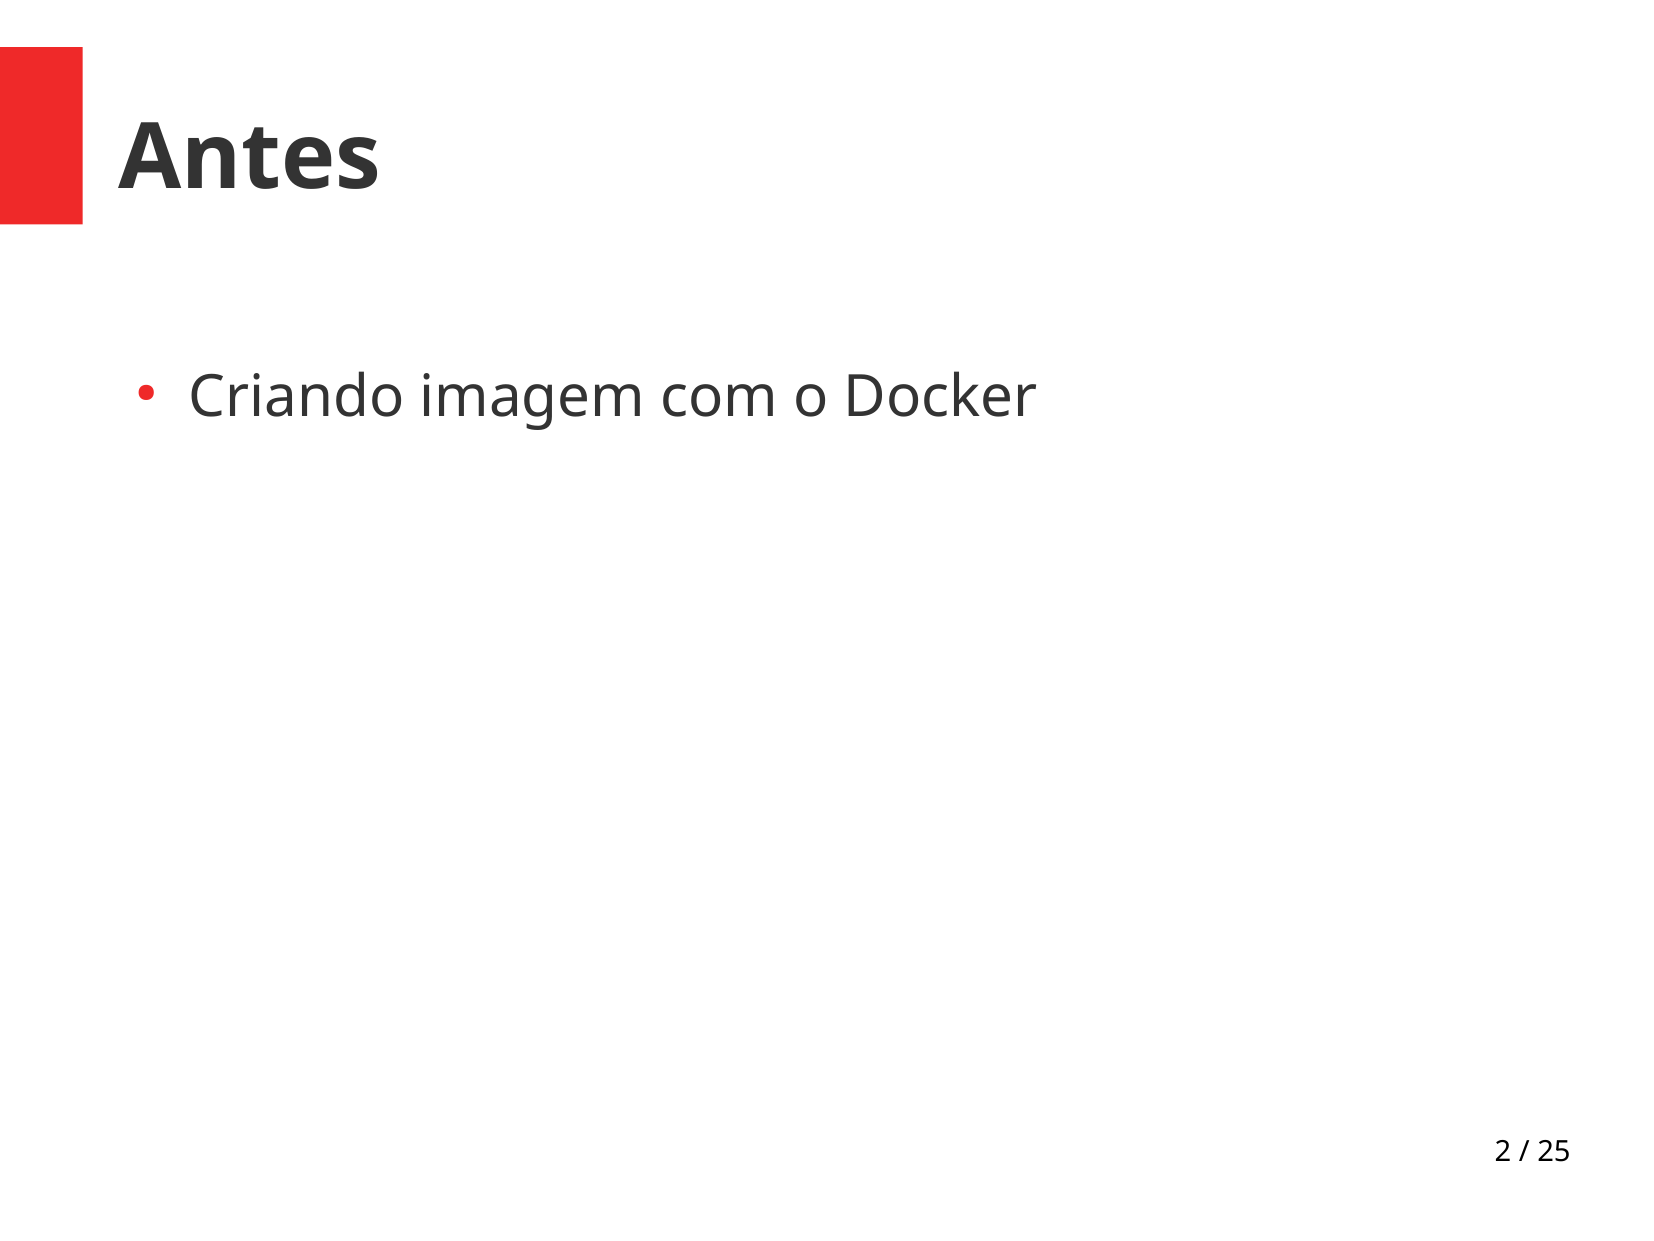

# Antes
Criando imagem com o Docker
2